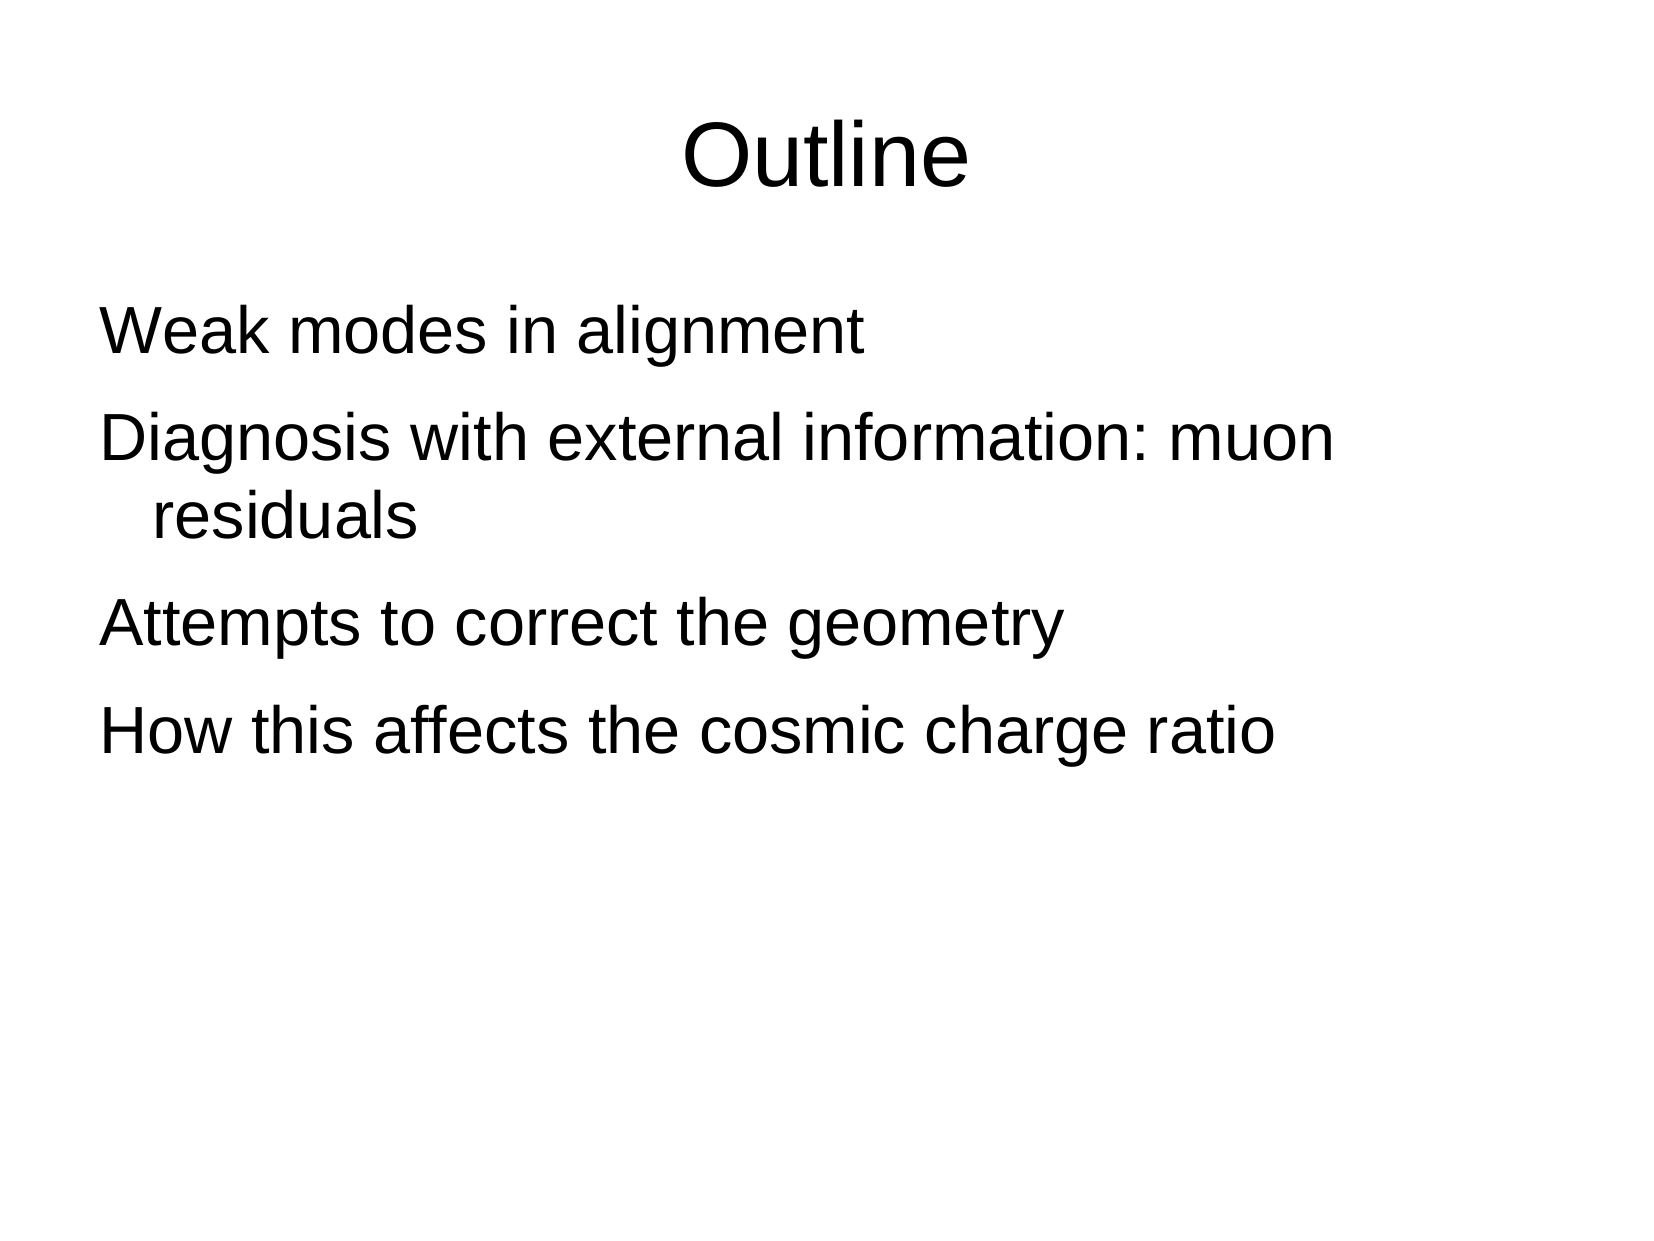

# Outline
Weak modes in alignment
Diagnosis with external information: muon residuals
Attempts to correct the geometry
How this affects the cosmic charge ratio